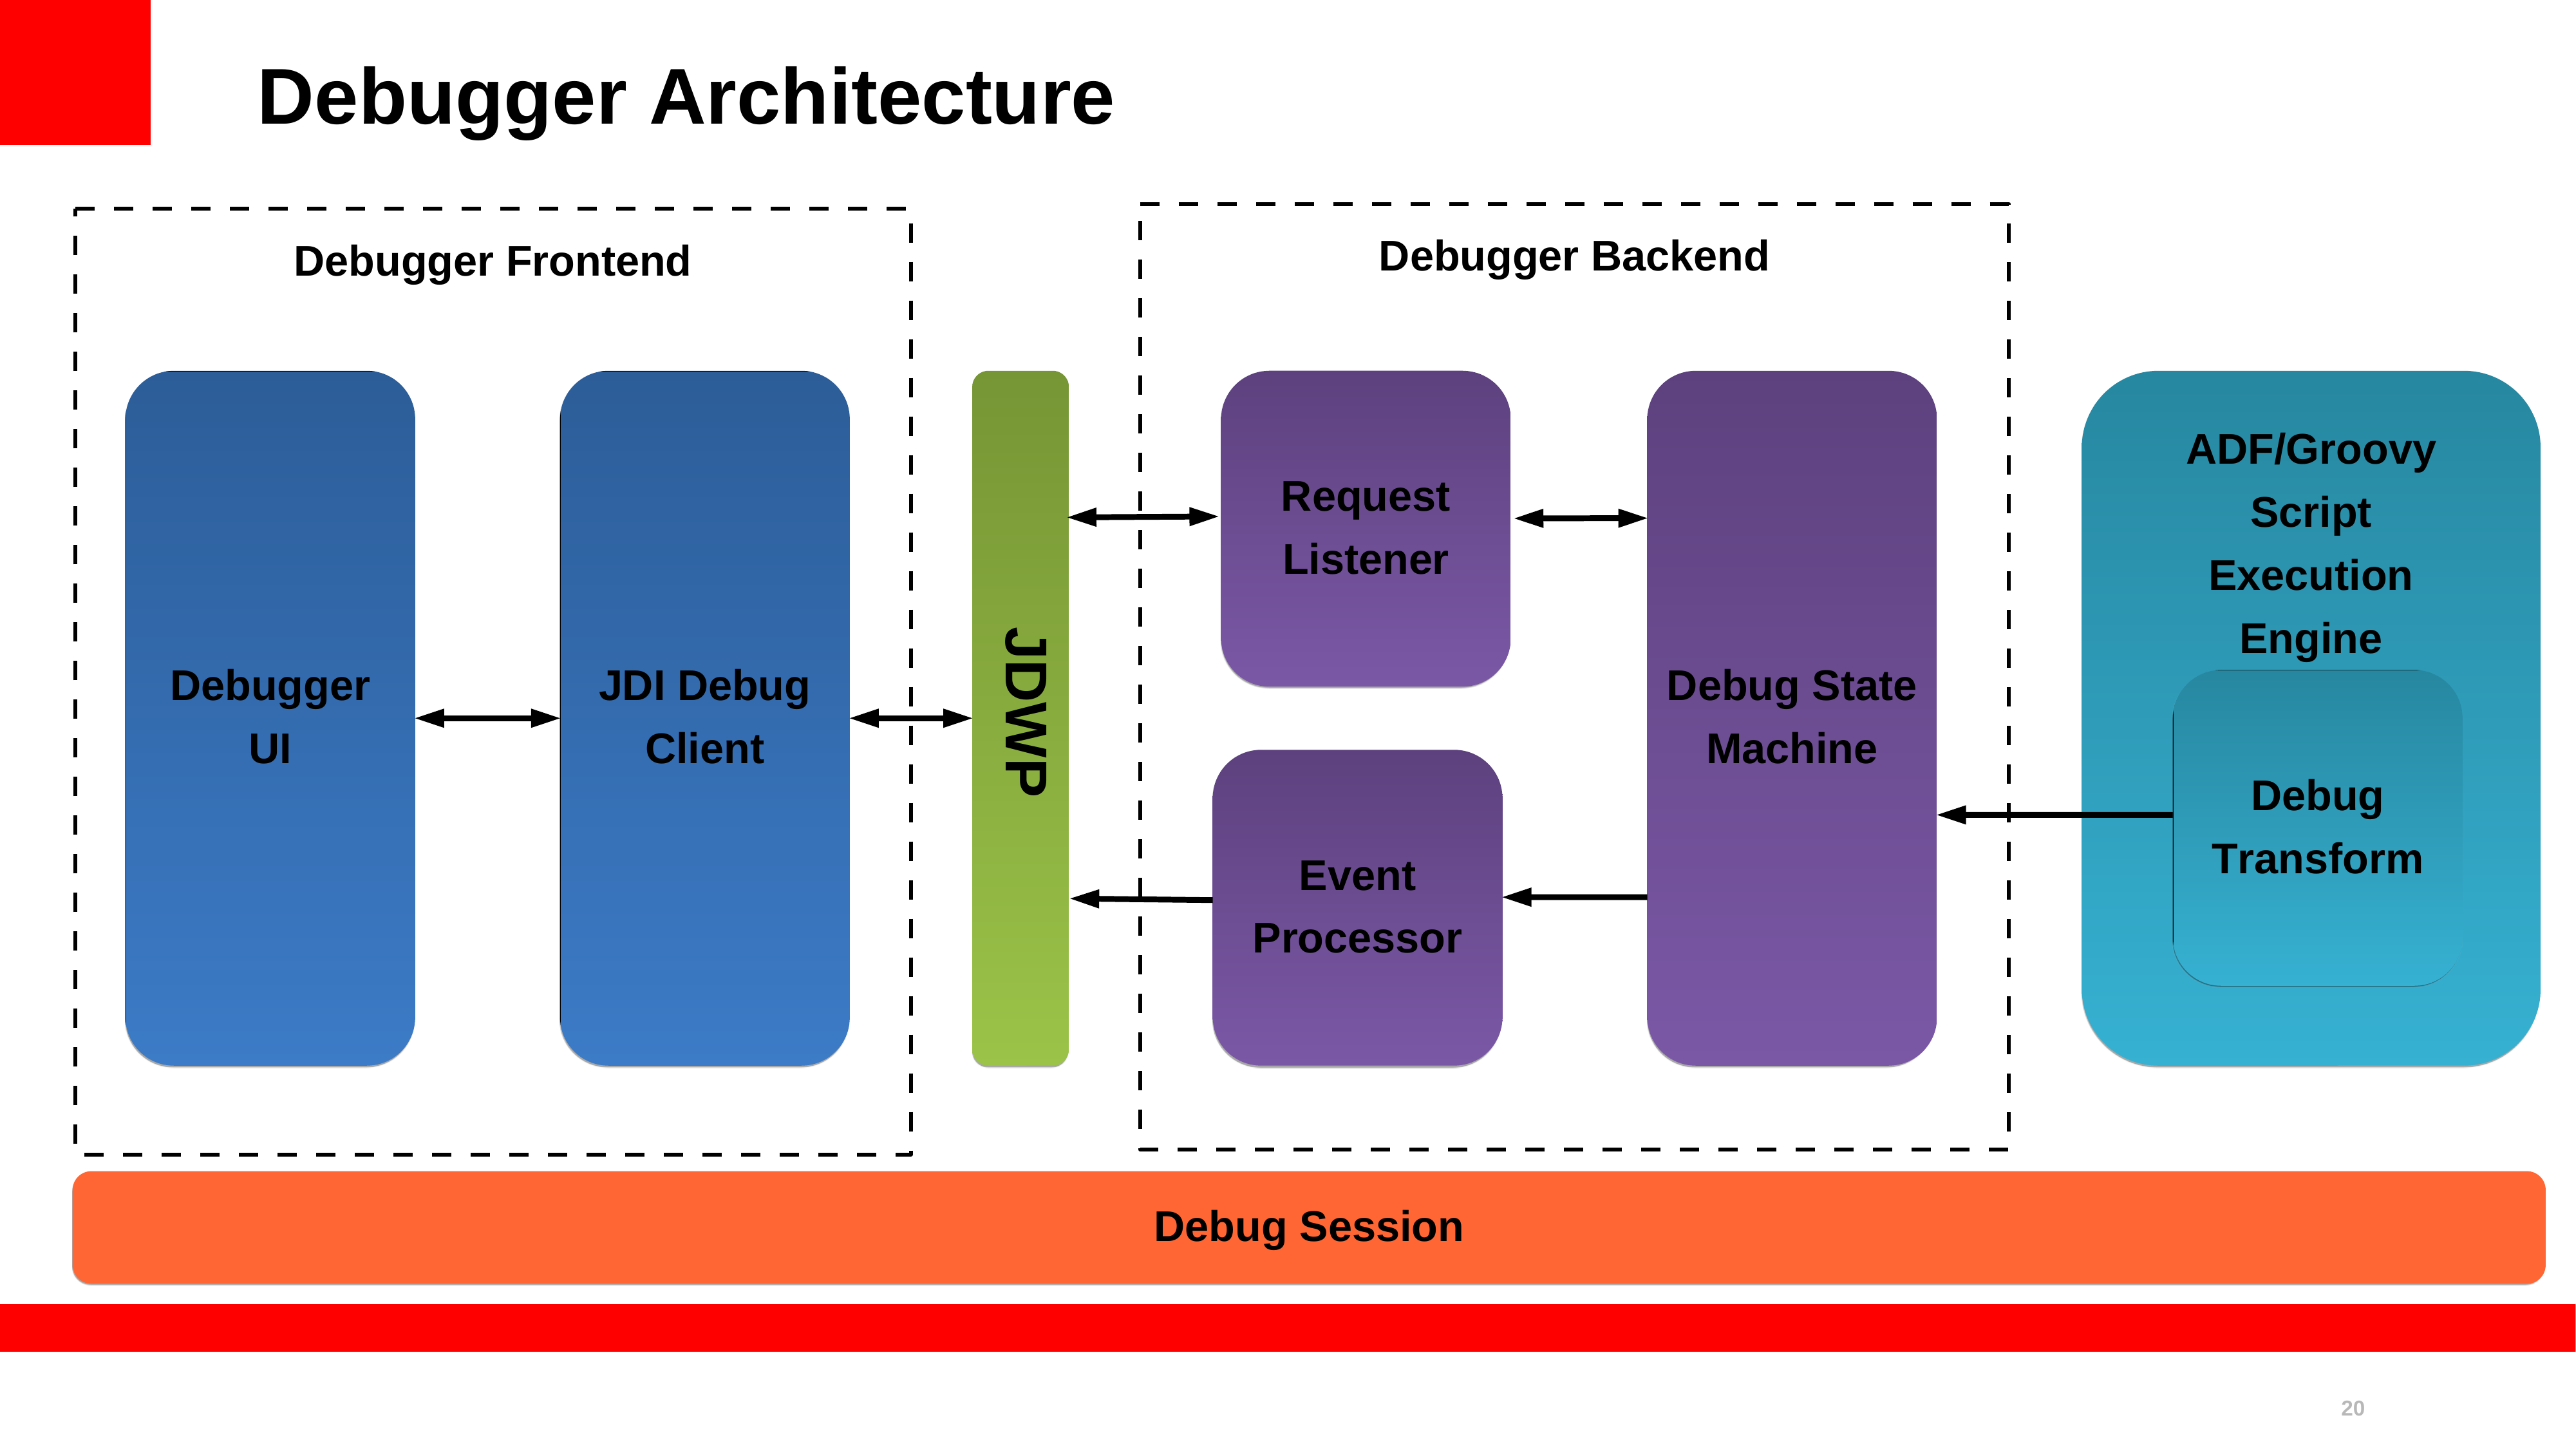

# Debugger Architecture
Debugger Backend
Debugger Frontend
Debugger
UI
JDI Debug
Client
Request
Listener
Debug State
Machine
ADF/Groovy
Script
Execution
Engine
JDWP
Debug
Transform
Event
Processor
Debug Session